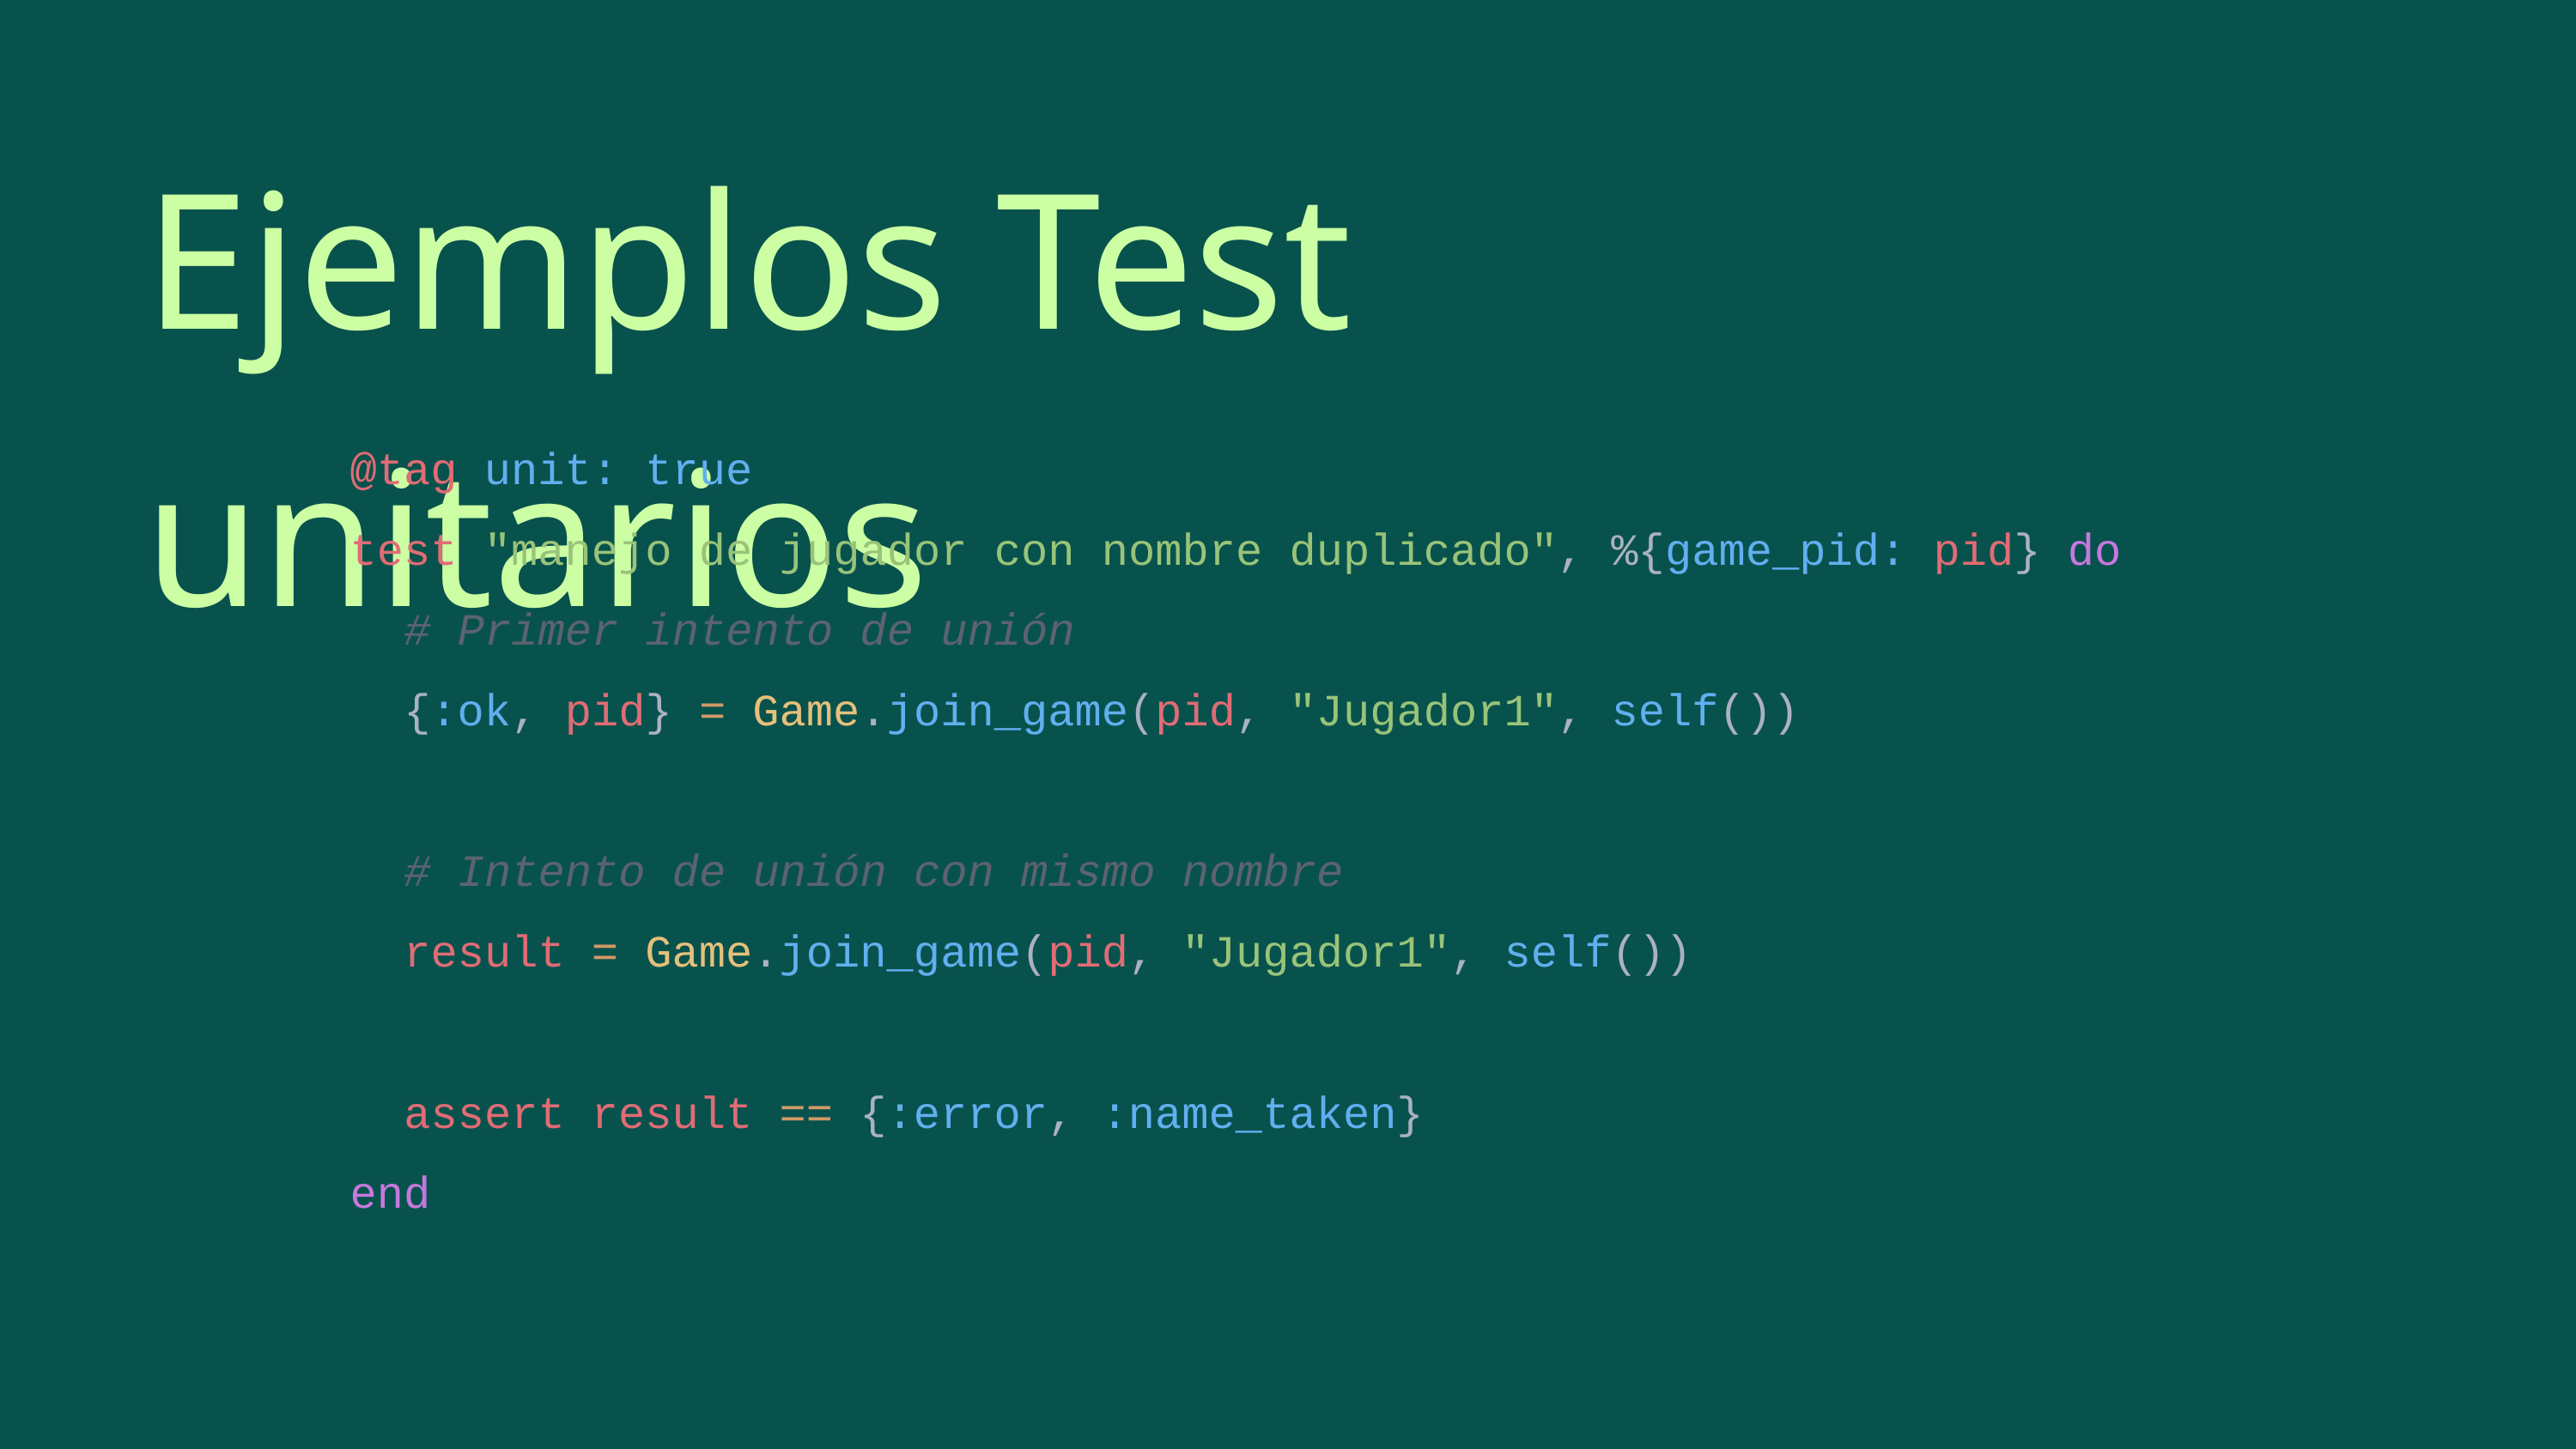

Ejemplos Test unitarios
 @tag unit: true
 test "manejo de jugador con nombre duplicado", %{game_pid: pid} do
 # Primer intento de unión
 {:ok, pid} = Game.join_game(pid, "Jugador1", self())
 # Intento de unión con mismo nombre
 result = Game.join_game(pid, "Jugador1", self())
 assert result == {:error, :name_taken}
 end